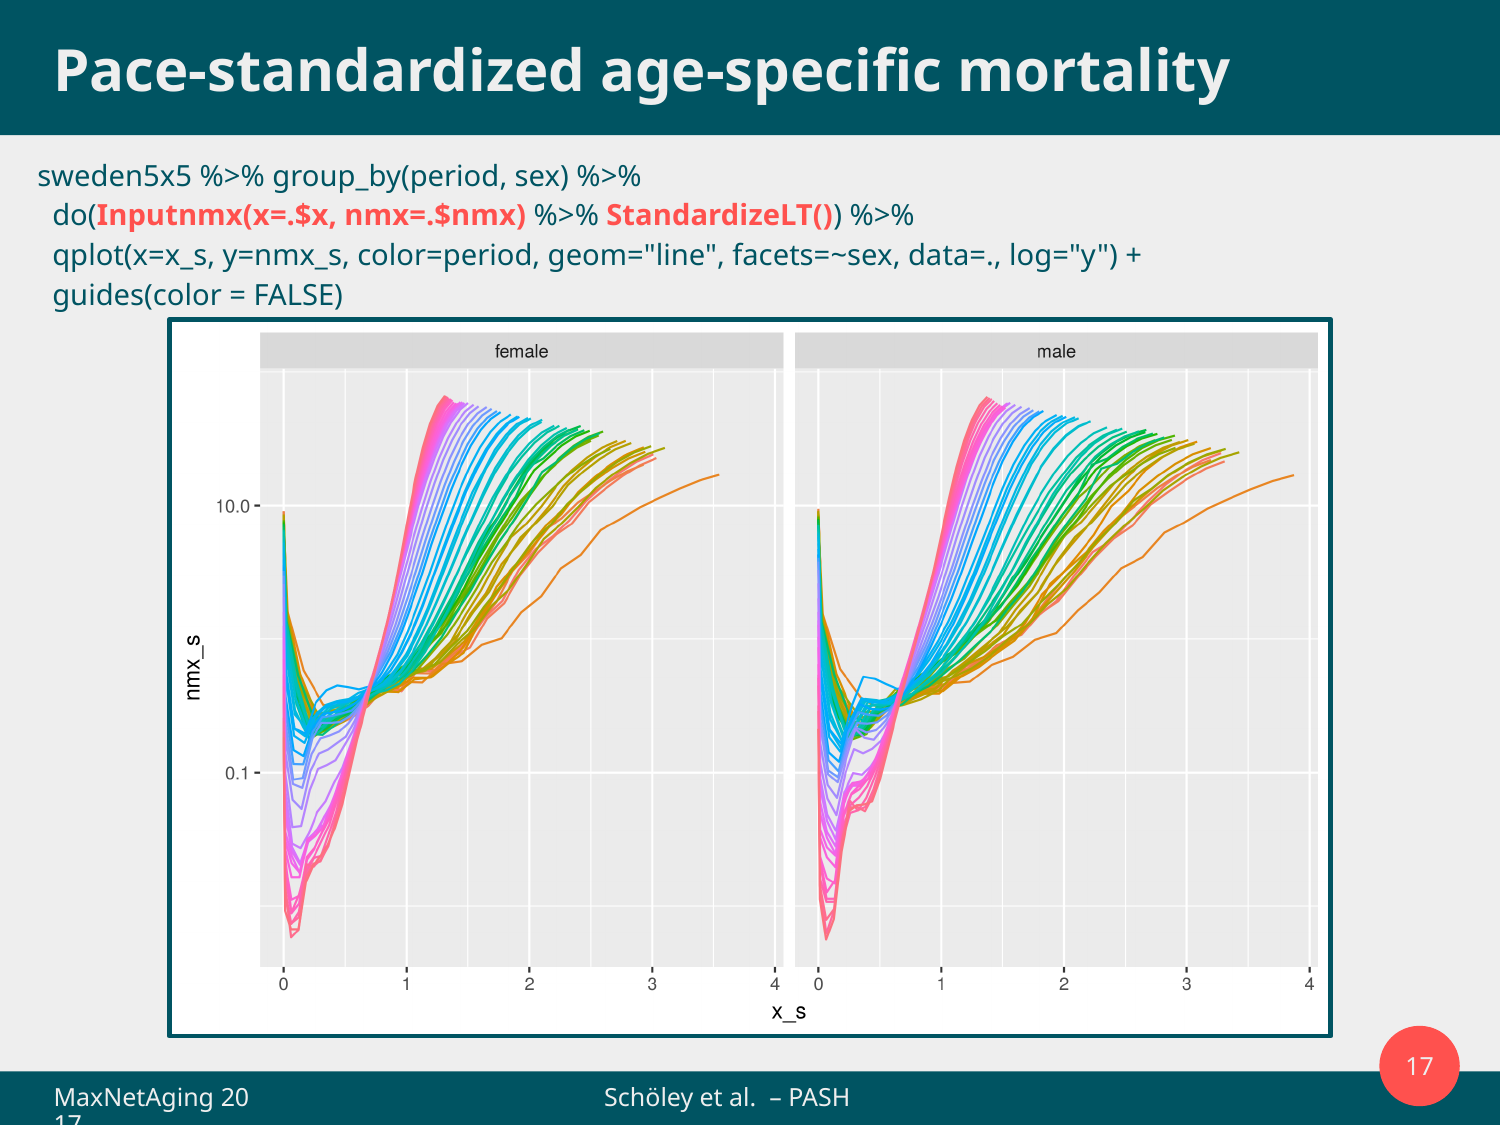

# Pace-standardized age-specific mortality
sweden5x5 %>% group_by(period, sex) %>%
 do(Inputnmx(x=.$x, nmx=.$nmx) %>% StandardizeLT()) %>%
 qplot(x=x_s, y=nmx_s, color=period, geom="line", facets=~sex, data=., log="y") +
 guides(color = FALSE)
17
MaxNetAging 2017
Schöley et al. – PASH